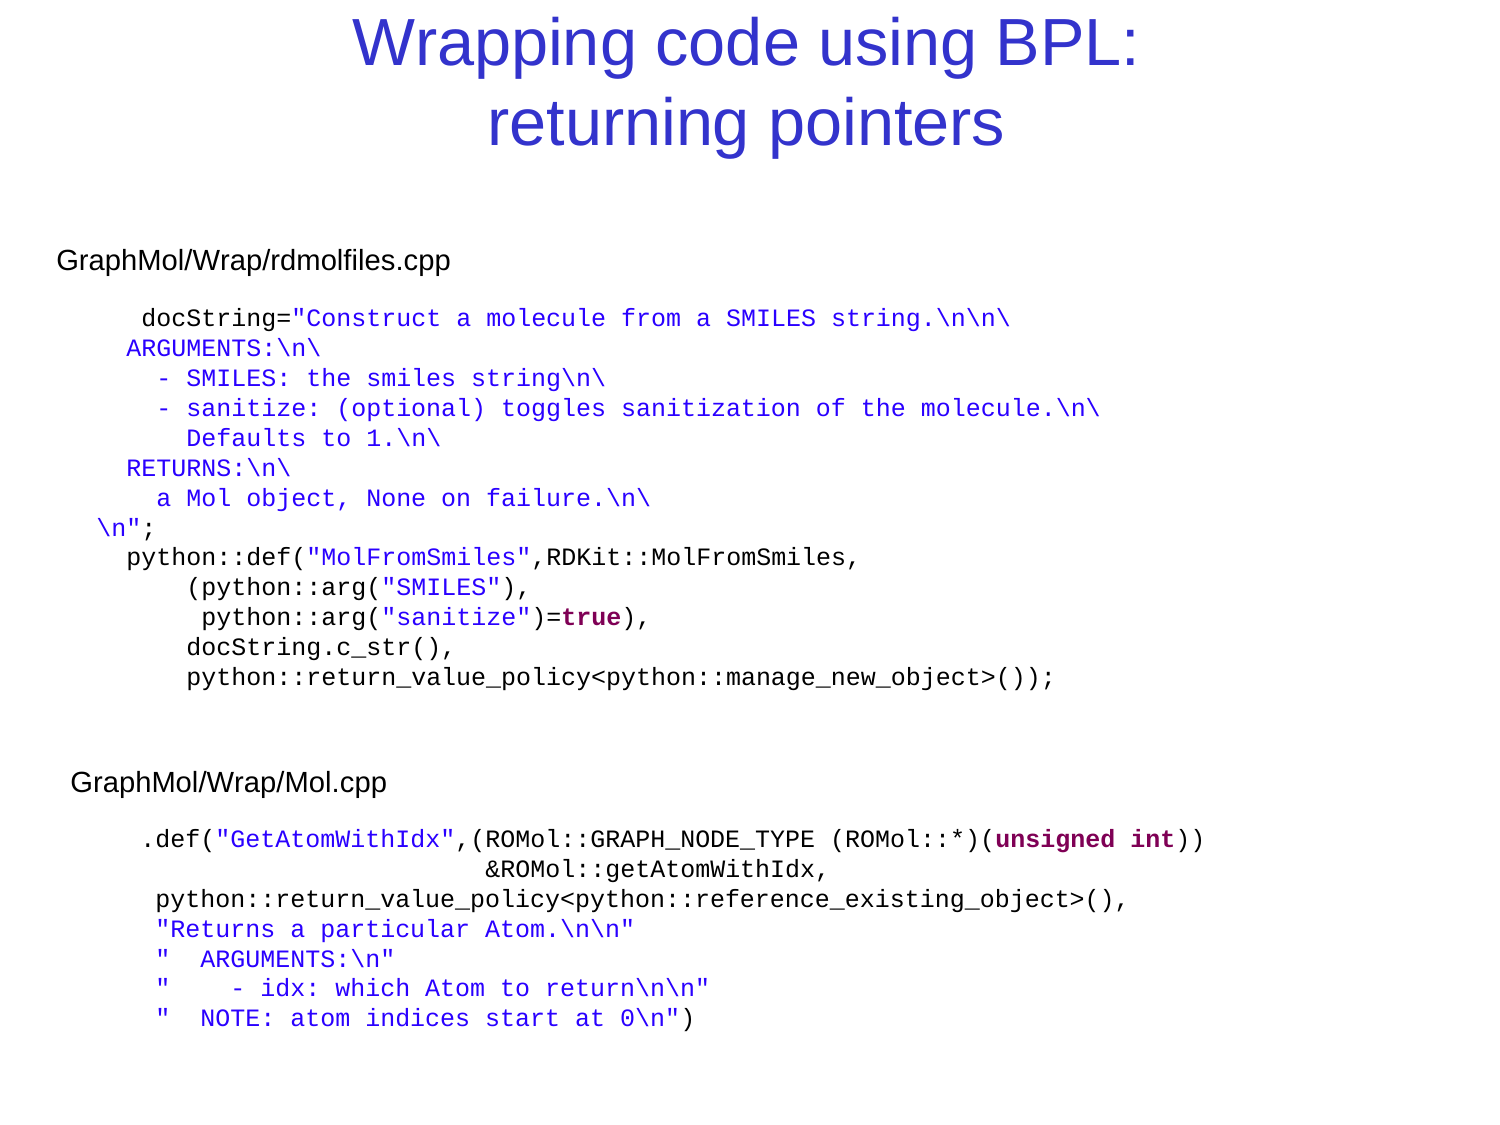

# Wrapping code using BPL: returning pointers
GraphMol/Wrap/rdmolfiles.cpp
 docString="Construct a molecule from a SMILES string.\n\n\
 ARGUMENTS:\n\
 - SMILES: the smiles string\n\
 - sanitize: (optional) toggles sanitization of the molecule.\n\
 Defaults to 1.\n\
 RETURNS:\n\
 a Mol object, None on failure.\n\
\n";
 python::def("MolFromSmiles",RDKit::MolFromSmiles,
 (python::arg("SMILES"),
 python::arg("sanitize")=true),
 docString.c_str(),
 python::return_value_policy<python::manage_new_object>());
GraphMol/Wrap/Mol.cpp
 .def("GetAtomWithIdx",(ROMol::GRAPH_NODE_TYPE (ROMol::*)(unsigned int))
		 &ROMol::getAtomWithIdx,
 python::return_value_policy<python::reference_existing_object>(),
 "Returns a particular Atom.\n\n"
 " ARGUMENTS:\n"
 " - idx: which Atom to return\n\n"
 " NOTE: atom indices start at 0\n")